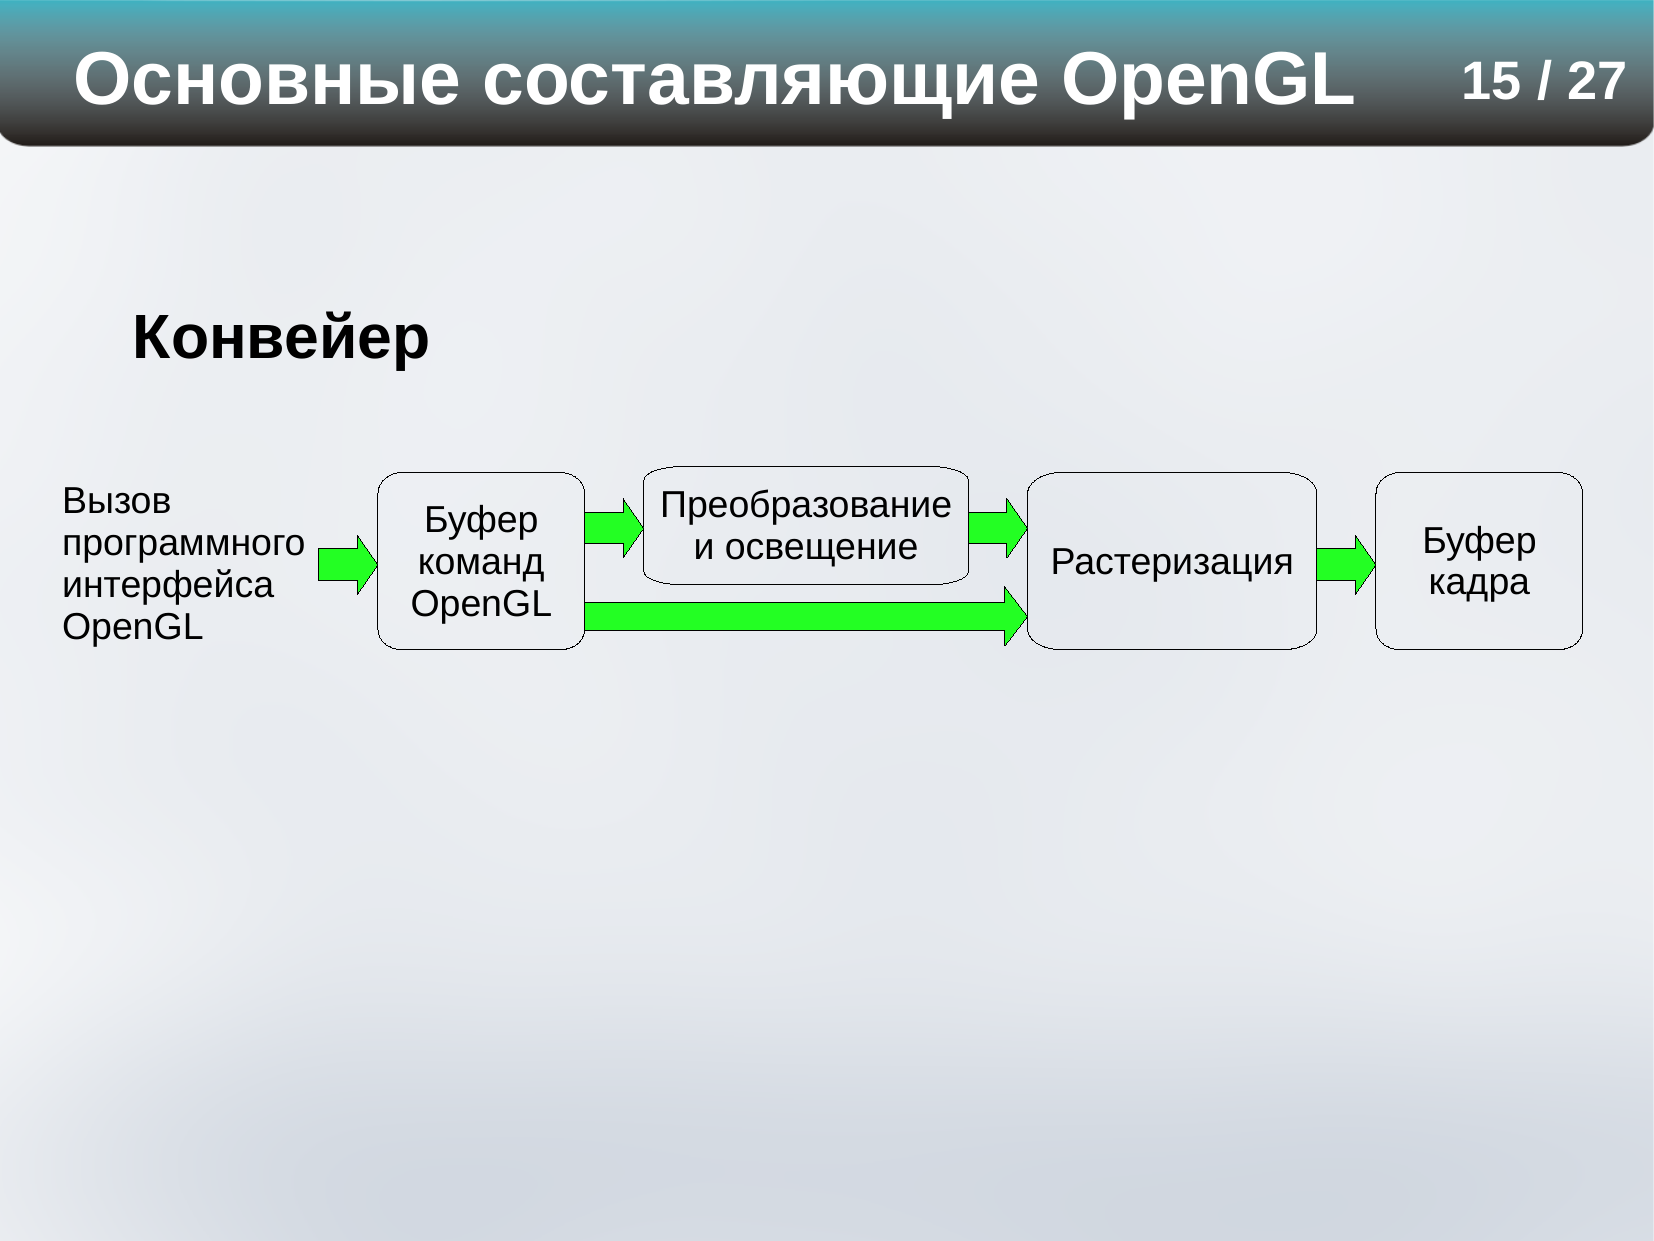

Основные составляющие OpenGL
Конвейер
Преобразование
и освещение
Вызов программного интерфейса OpenGL
Буфер
команд
OpenGL
Растеризация
Буфер
кадра